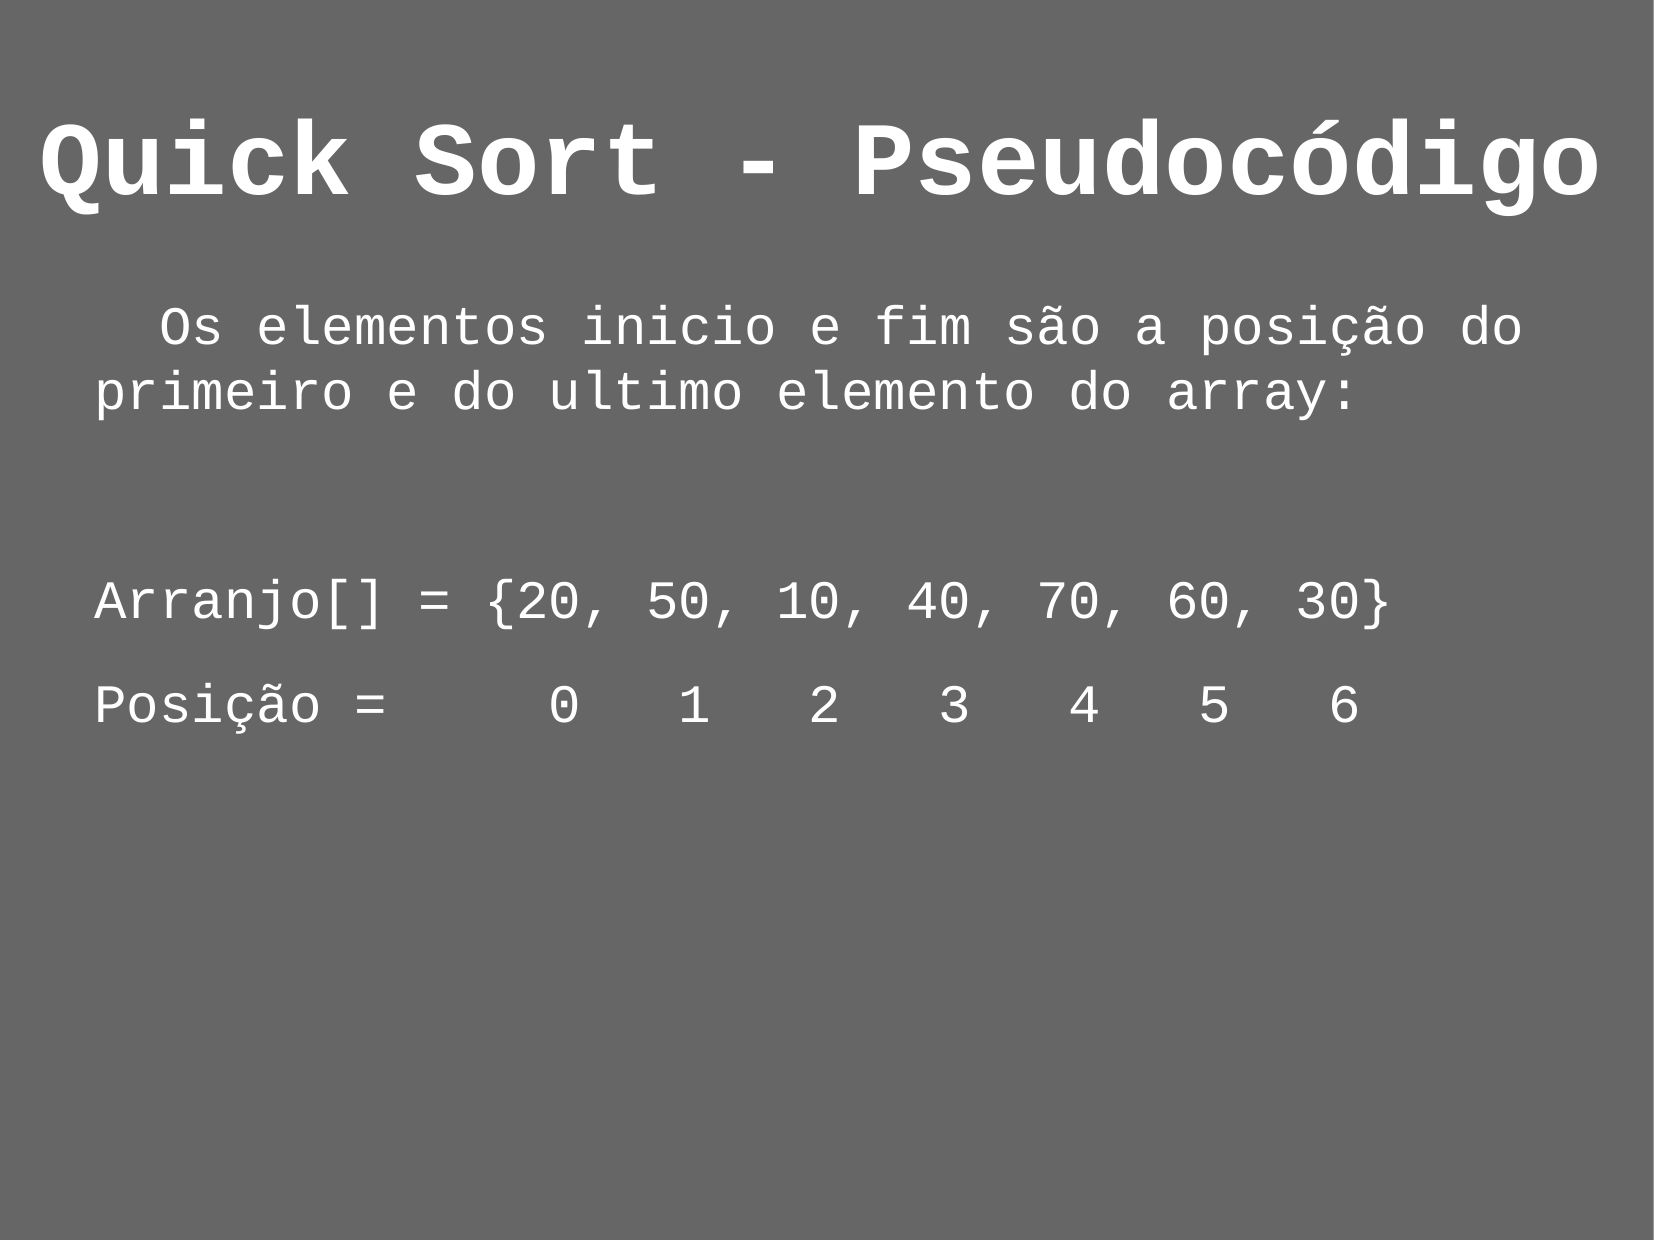

Quick Sort - Pseudocódigo
 Os elementos inicio e fim são a posição do primeiro e do ultimo elemento do array:
Arranjo[] = {20, 50, 10, 40, 70, 60, 30}
Posição = 0 1 2 3 4 5 6